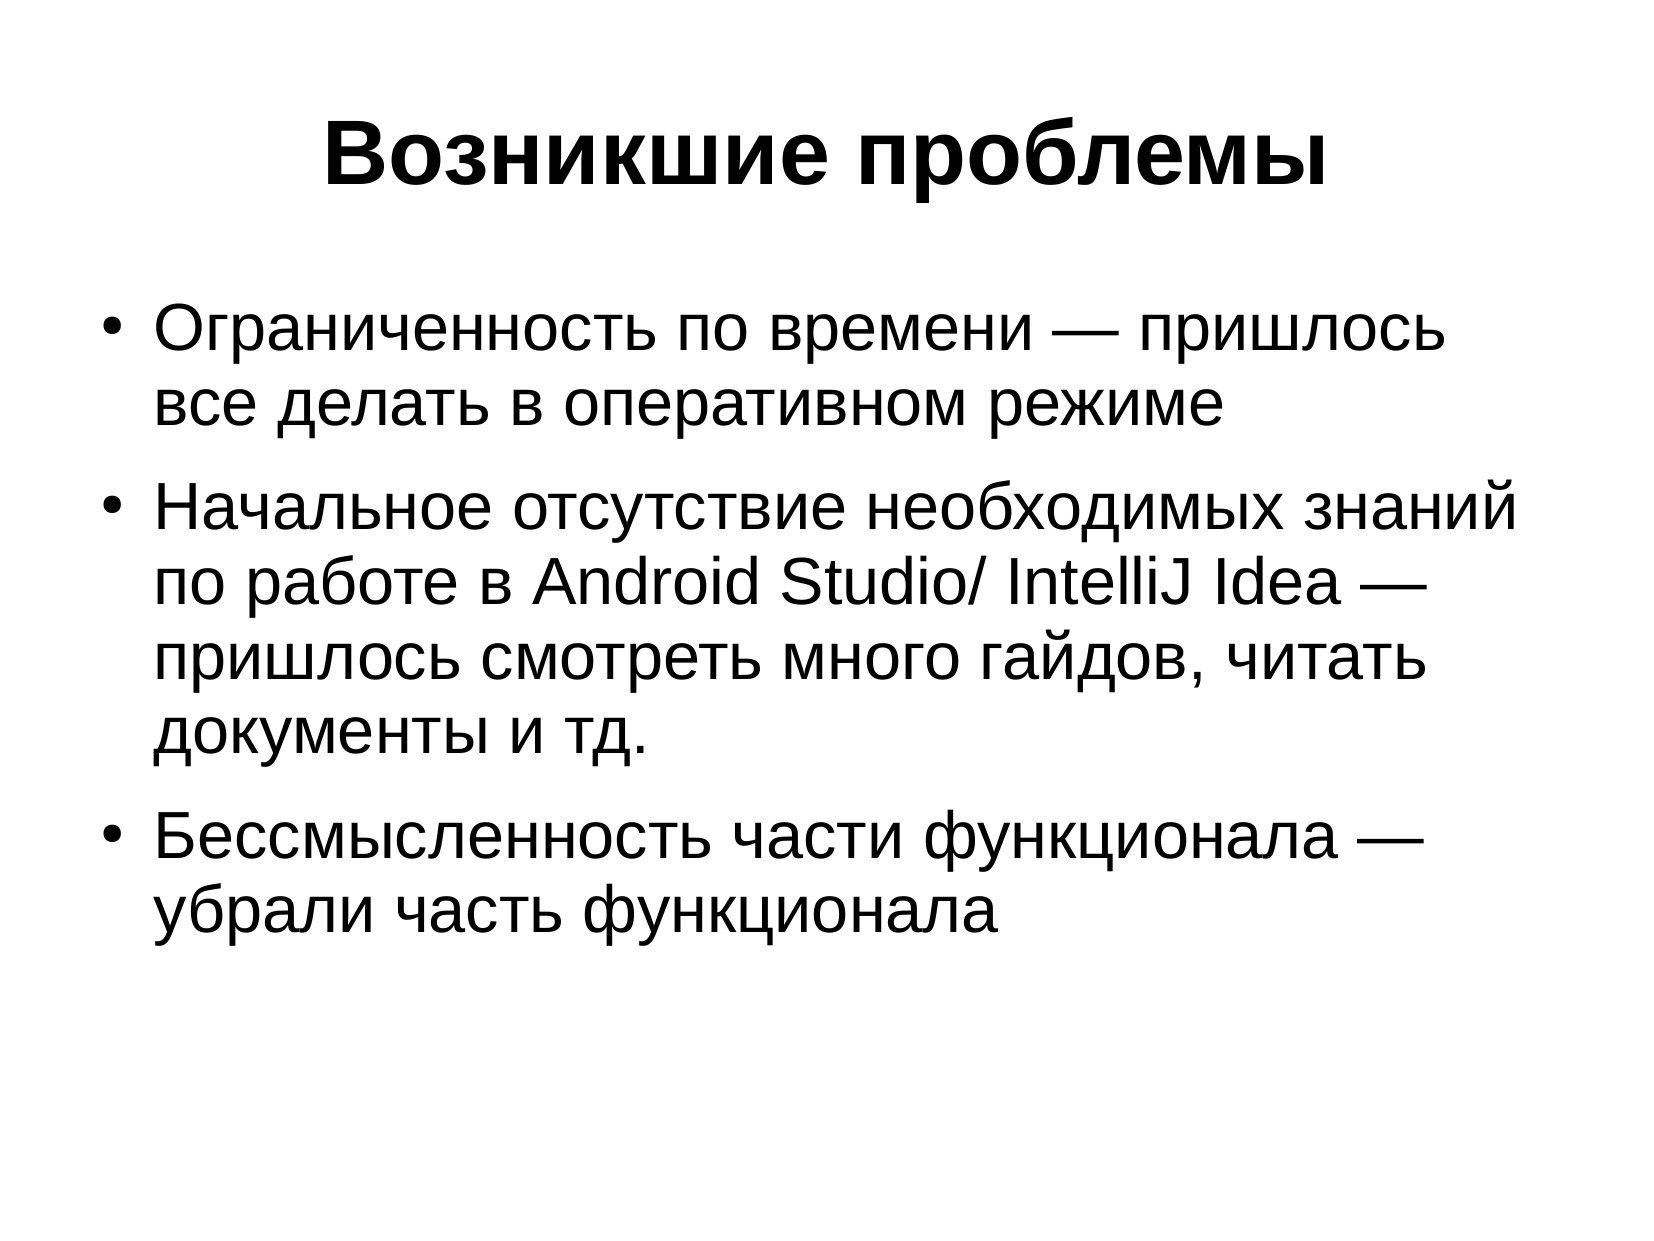

# Возникшие проблемы
Ограниченность по времени — пришлось все делать в оперативном режиме
Начальное отсутствие необходимых знаний по работе в Android Studio/ IntelliJ Idea — пришлось смотреть много гайдов, читать документы и тд.
Бессмысленность части функционала — убрали часть функционала